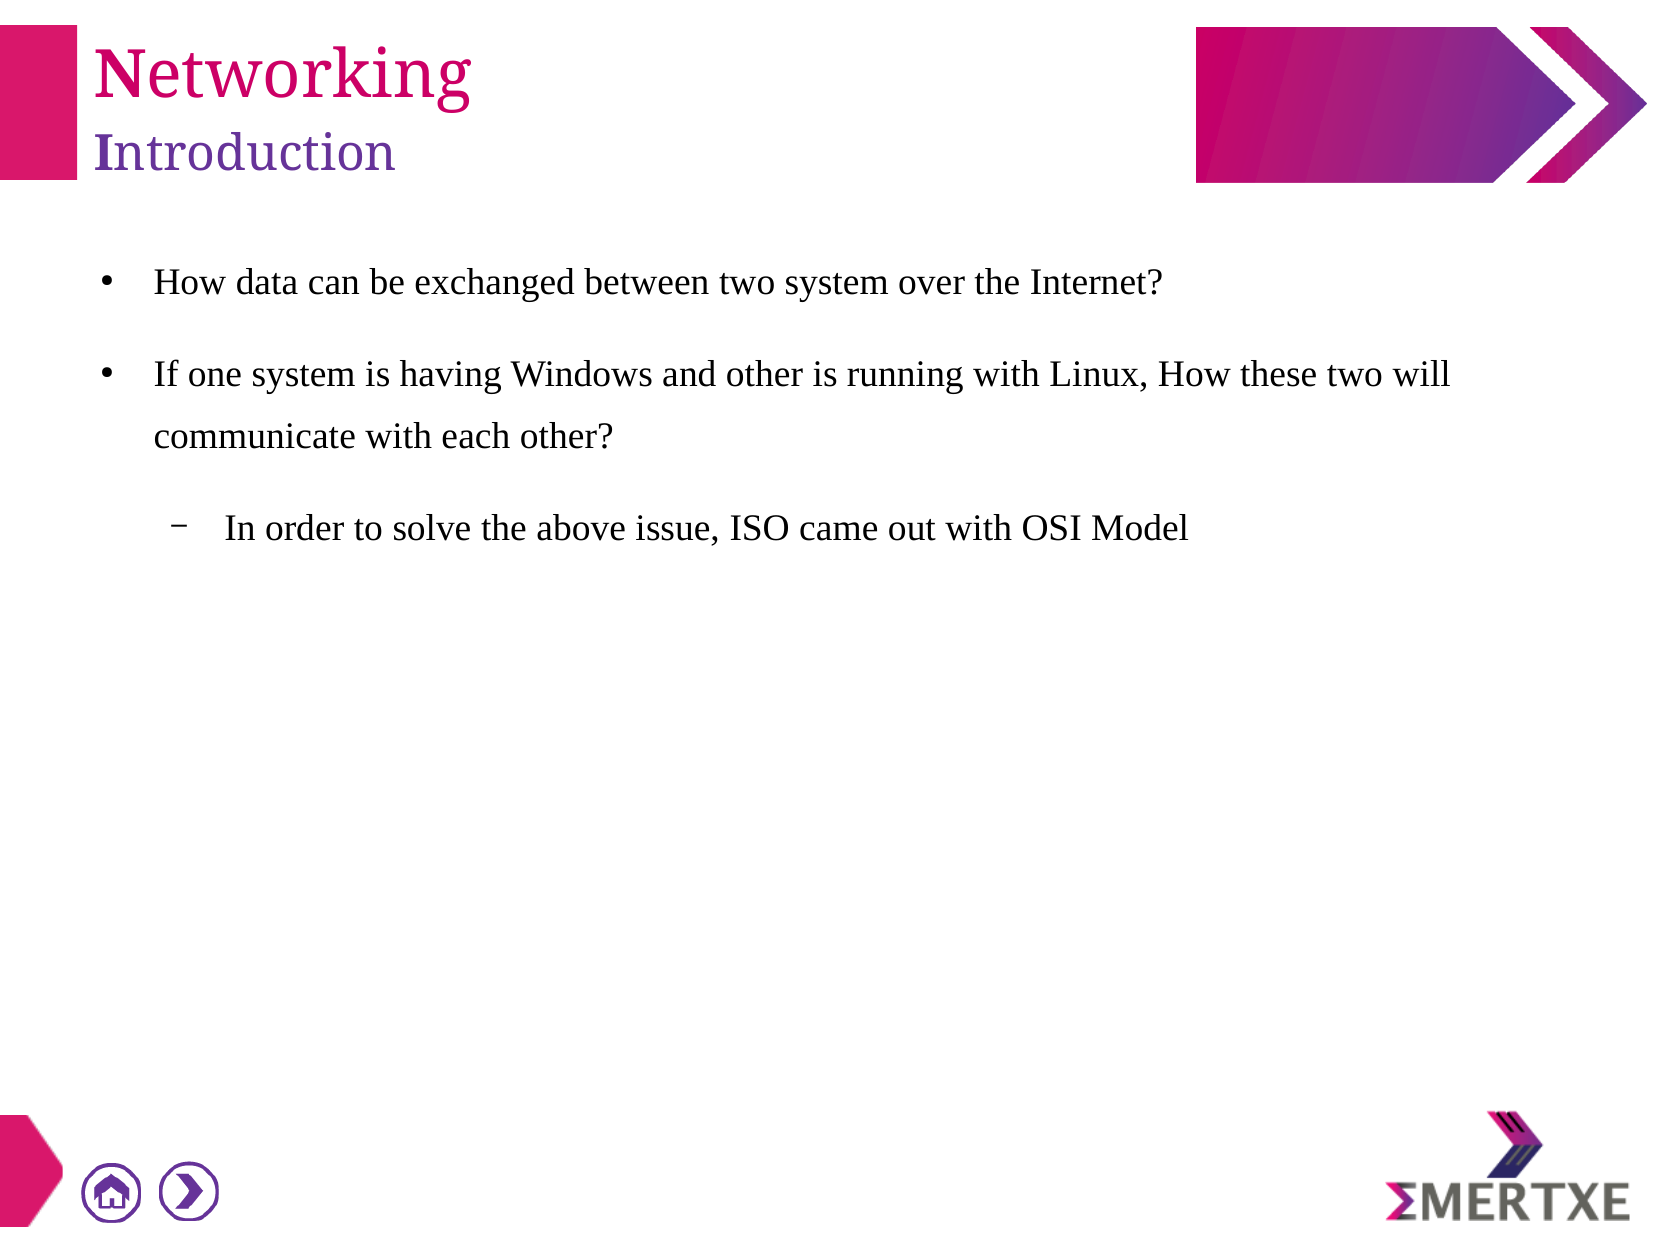

# Networking Introduction
How data can be exchanged between two system over the Internet?
If one system is having Windows and other is running with Linux, How these two will communicate with each other?
In order to solve the above issue, ISO came out with OSI Model